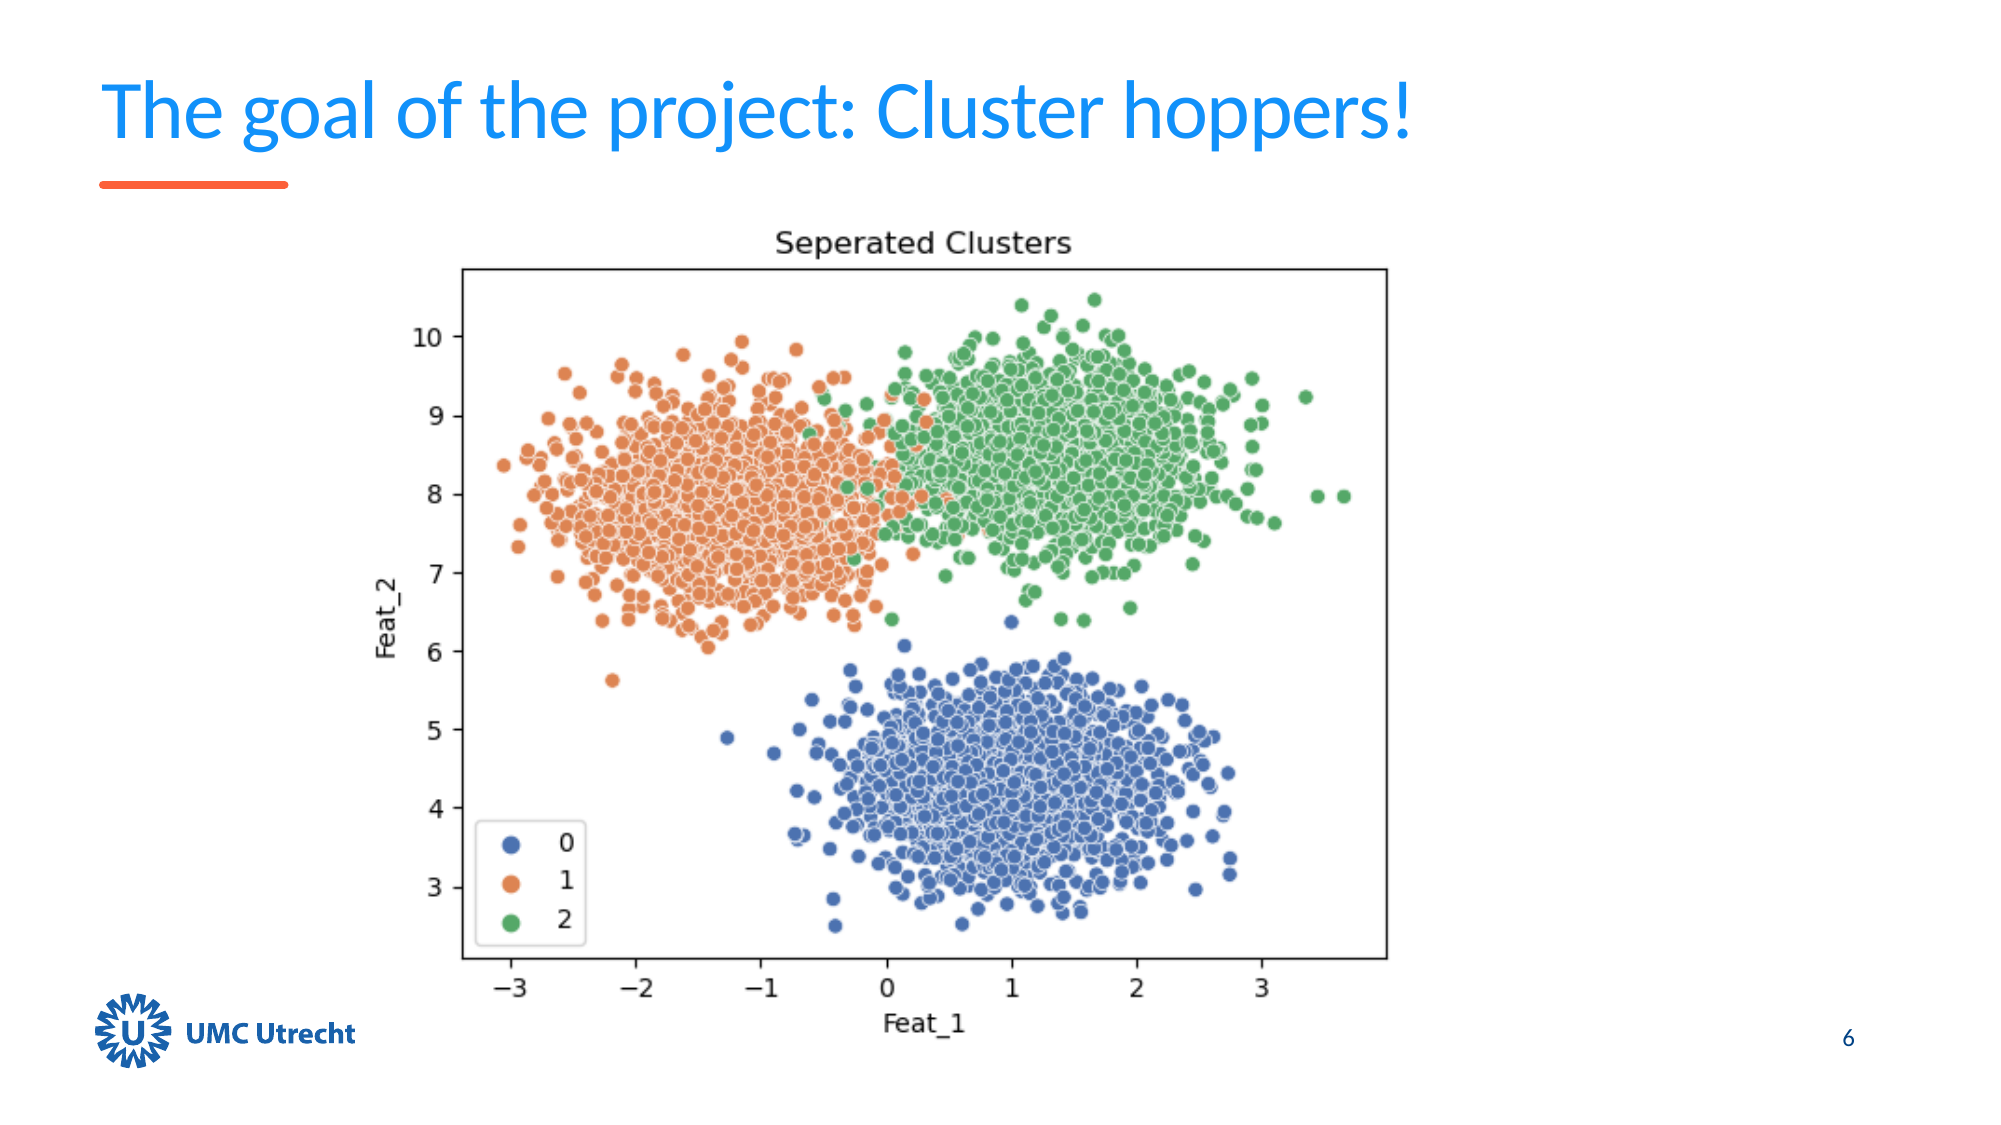

# The goal of the project: Cluster hoppers!